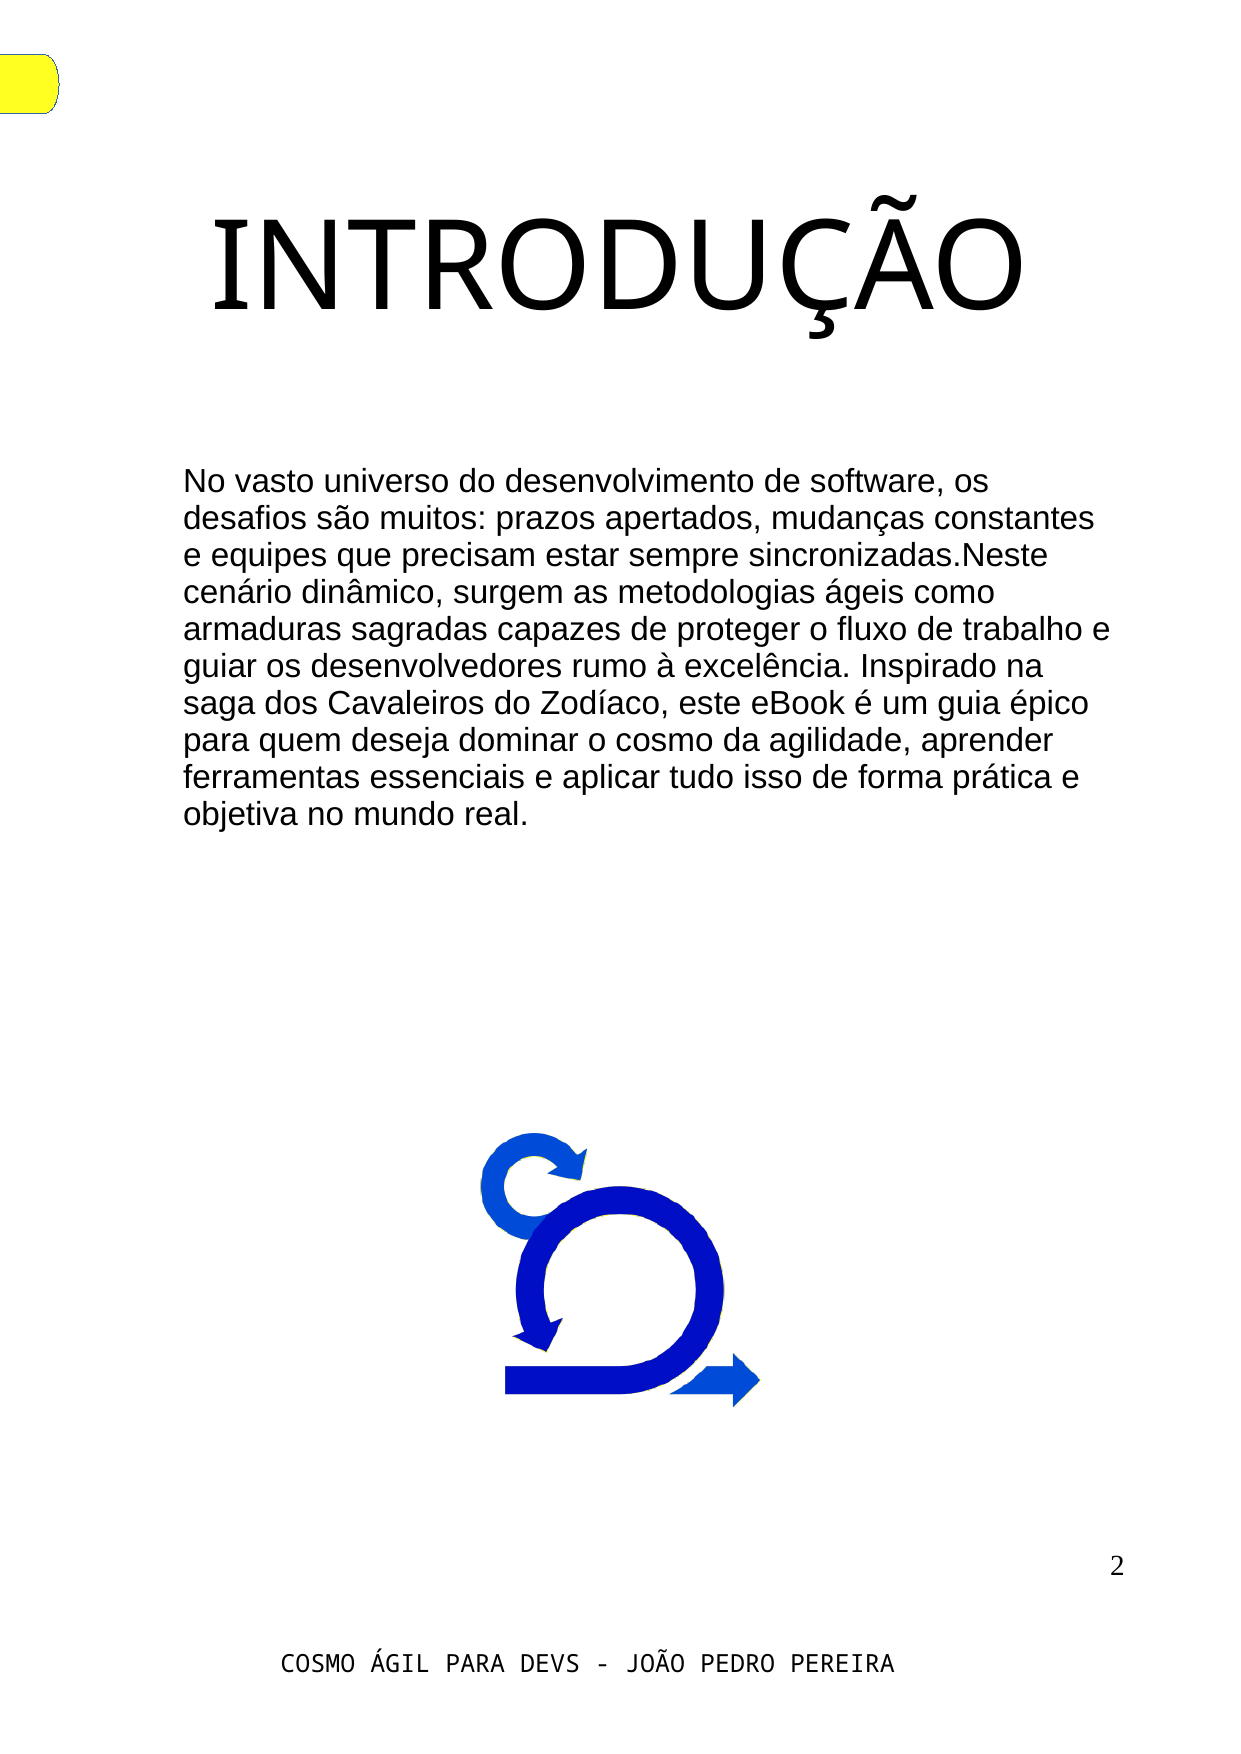

# INTRODUÇÃO
No vasto universo do desenvolvimento de software, os desafios são muitos: prazos apertados, mudanças constantes e equipes que precisam estar sempre sincronizadas.Neste cenário dinâmico, surgem as metodologias ágeis como armaduras sagradas capazes de proteger o fluxo de trabalho e guiar os desenvolvedores rumo à excelência. Inspirado na saga dos Cavaleiros do Zodíaco, este eBook é um guia épico para quem deseja dominar o cosmo da agilidade, aprender ferramentas essenciais e aplicar tudo isso de forma prática e objetiva no mundo real.
2
COSMO ÁGIL PARA DEVS - JOÃO PEDRO PEREIRA